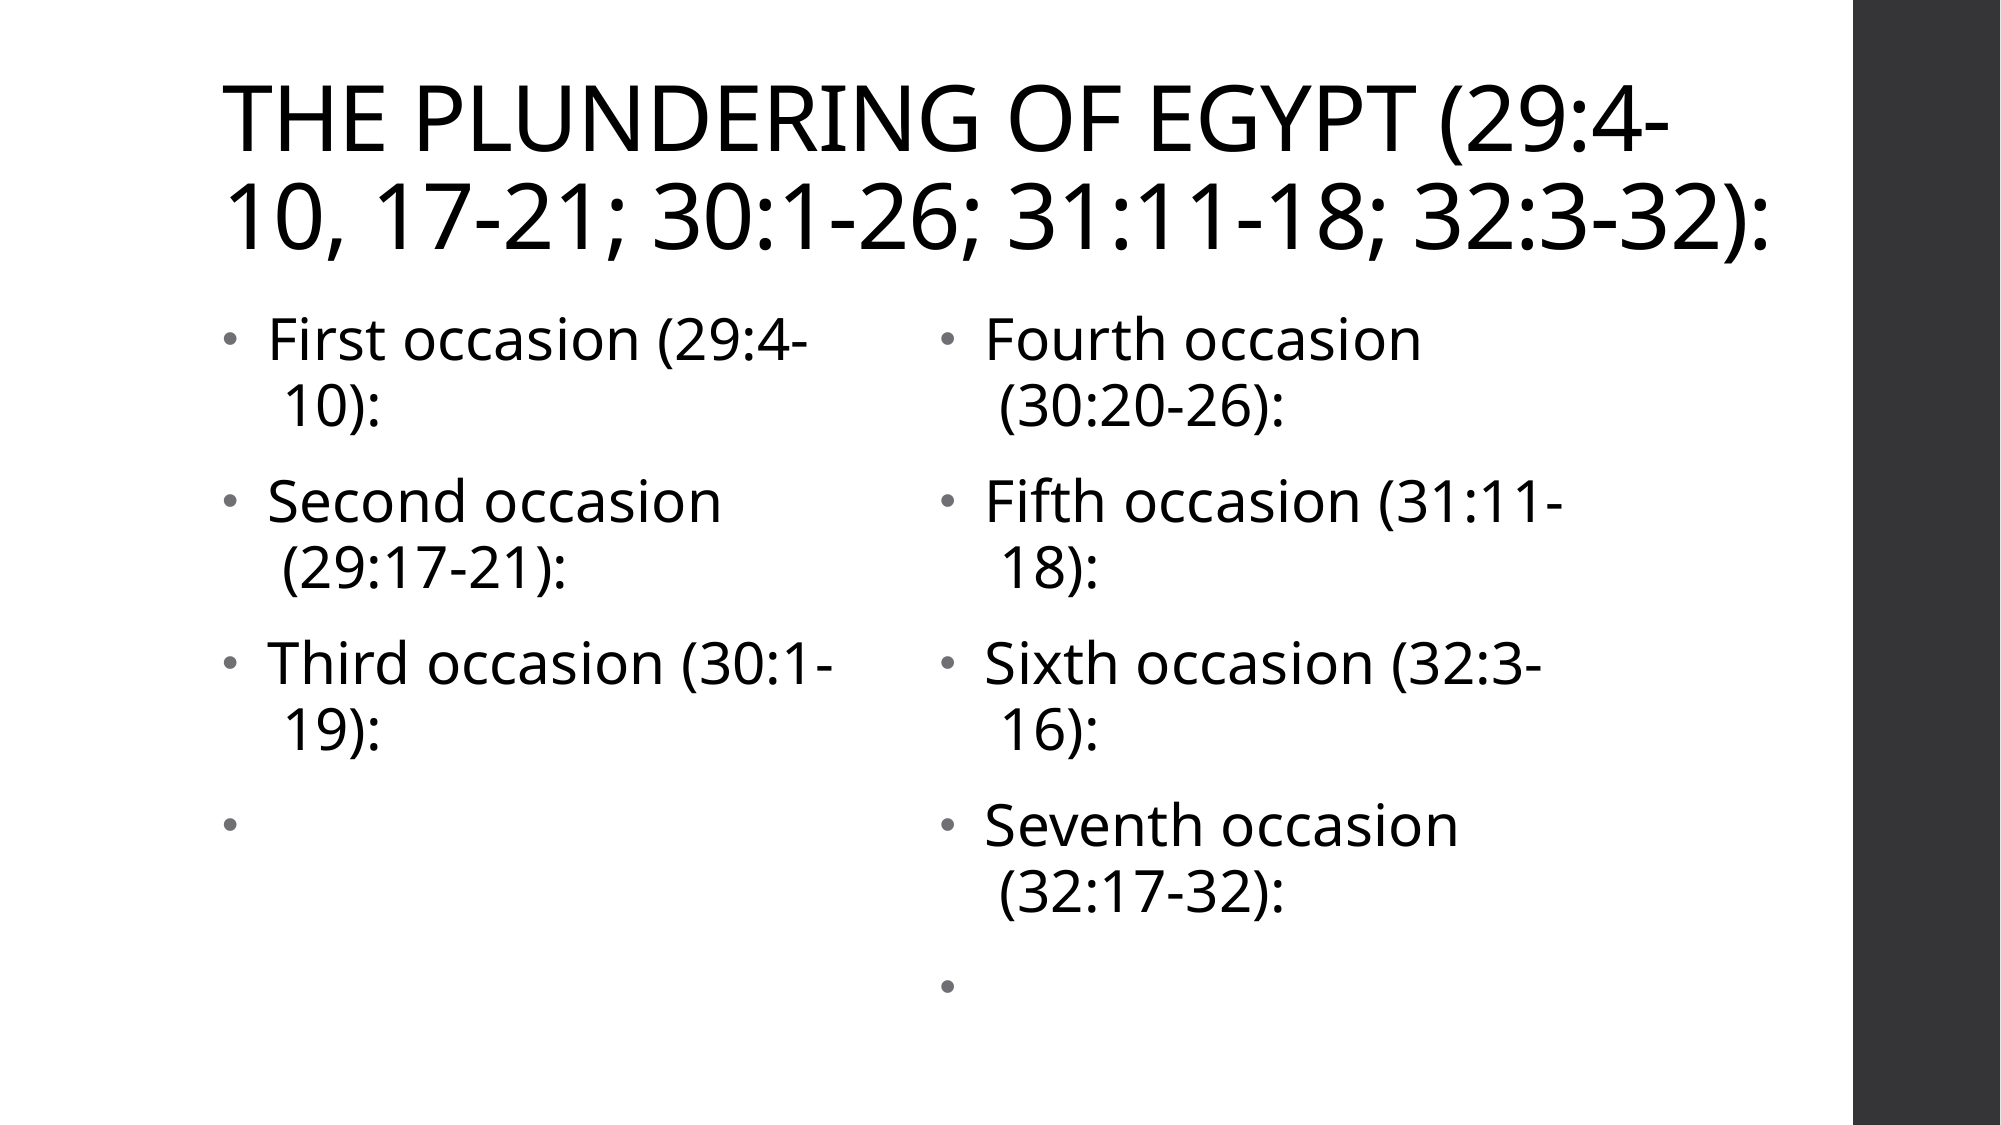

# THE PLUNDERING OF EGYPT (29:4-10, 17-21; 30:1-26; 31:11-18; 32:3-32):
 First occasion (29:4-10):
 Second occasion (29:17-21):
 Third occasion (30:1-19):
 Fourth occasion (30:20-26):
 Fifth occasion (31:11-18):
 Sixth occasion (32:3-16):
 Seventh occasion (32:17-32):